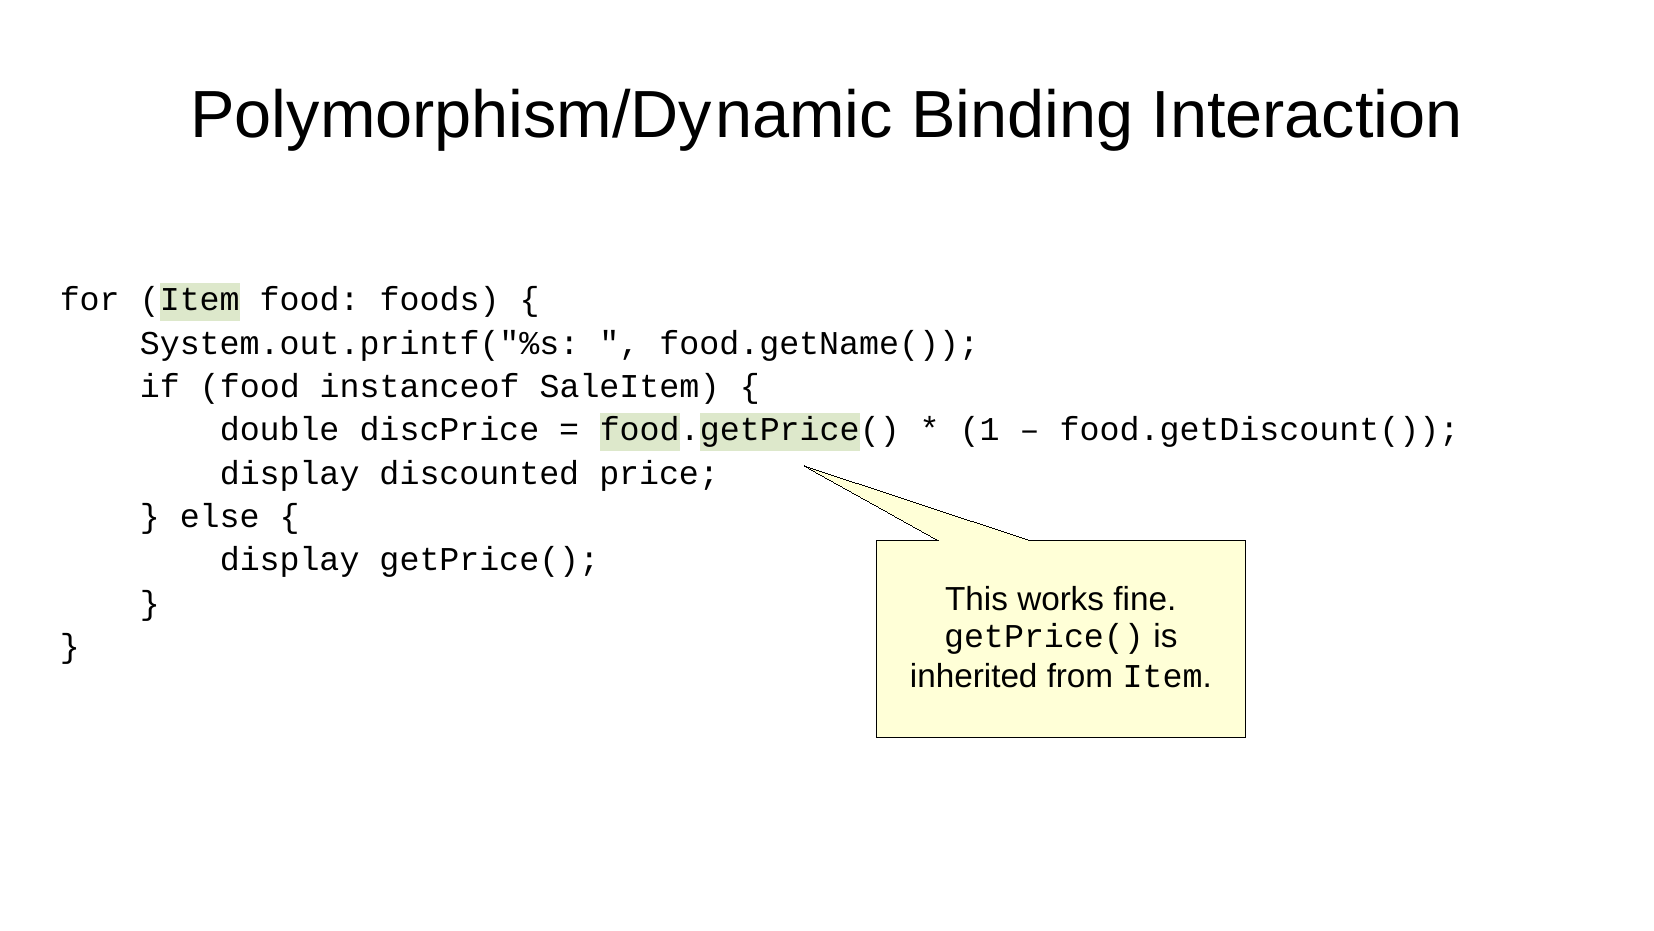

# Polymorphism/Dy	namic Binding Interaction
for (Item food: foods) {
 System.out.printf("%s: ", food.getName());
 if (food instanceof SaleItem) {
 double discPrice = food.getPrice() * (1 – food.getDiscount());
 display discounted price;
 } else {
 display getPrice();
 }
}
This works fine.
getPrice() is
inherited from Item.